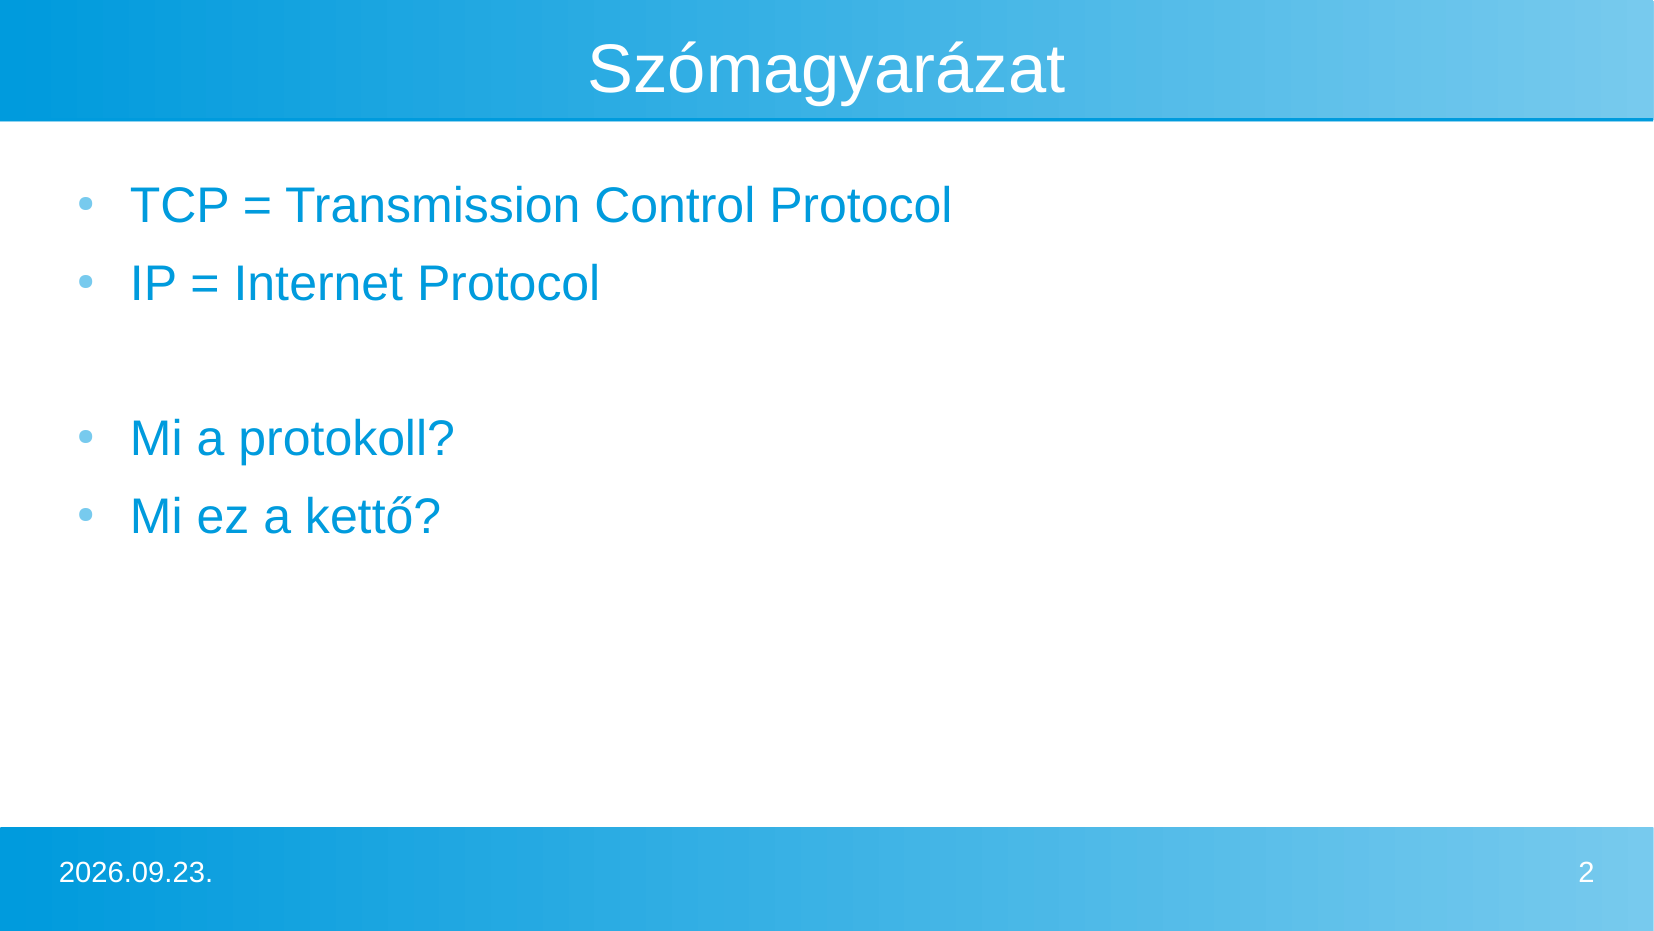

# Szómagyarázat
TCP = Transmission Control Protocol
IP = Internet Protocol
Mi a protokoll?
Mi ez a kettő?
2